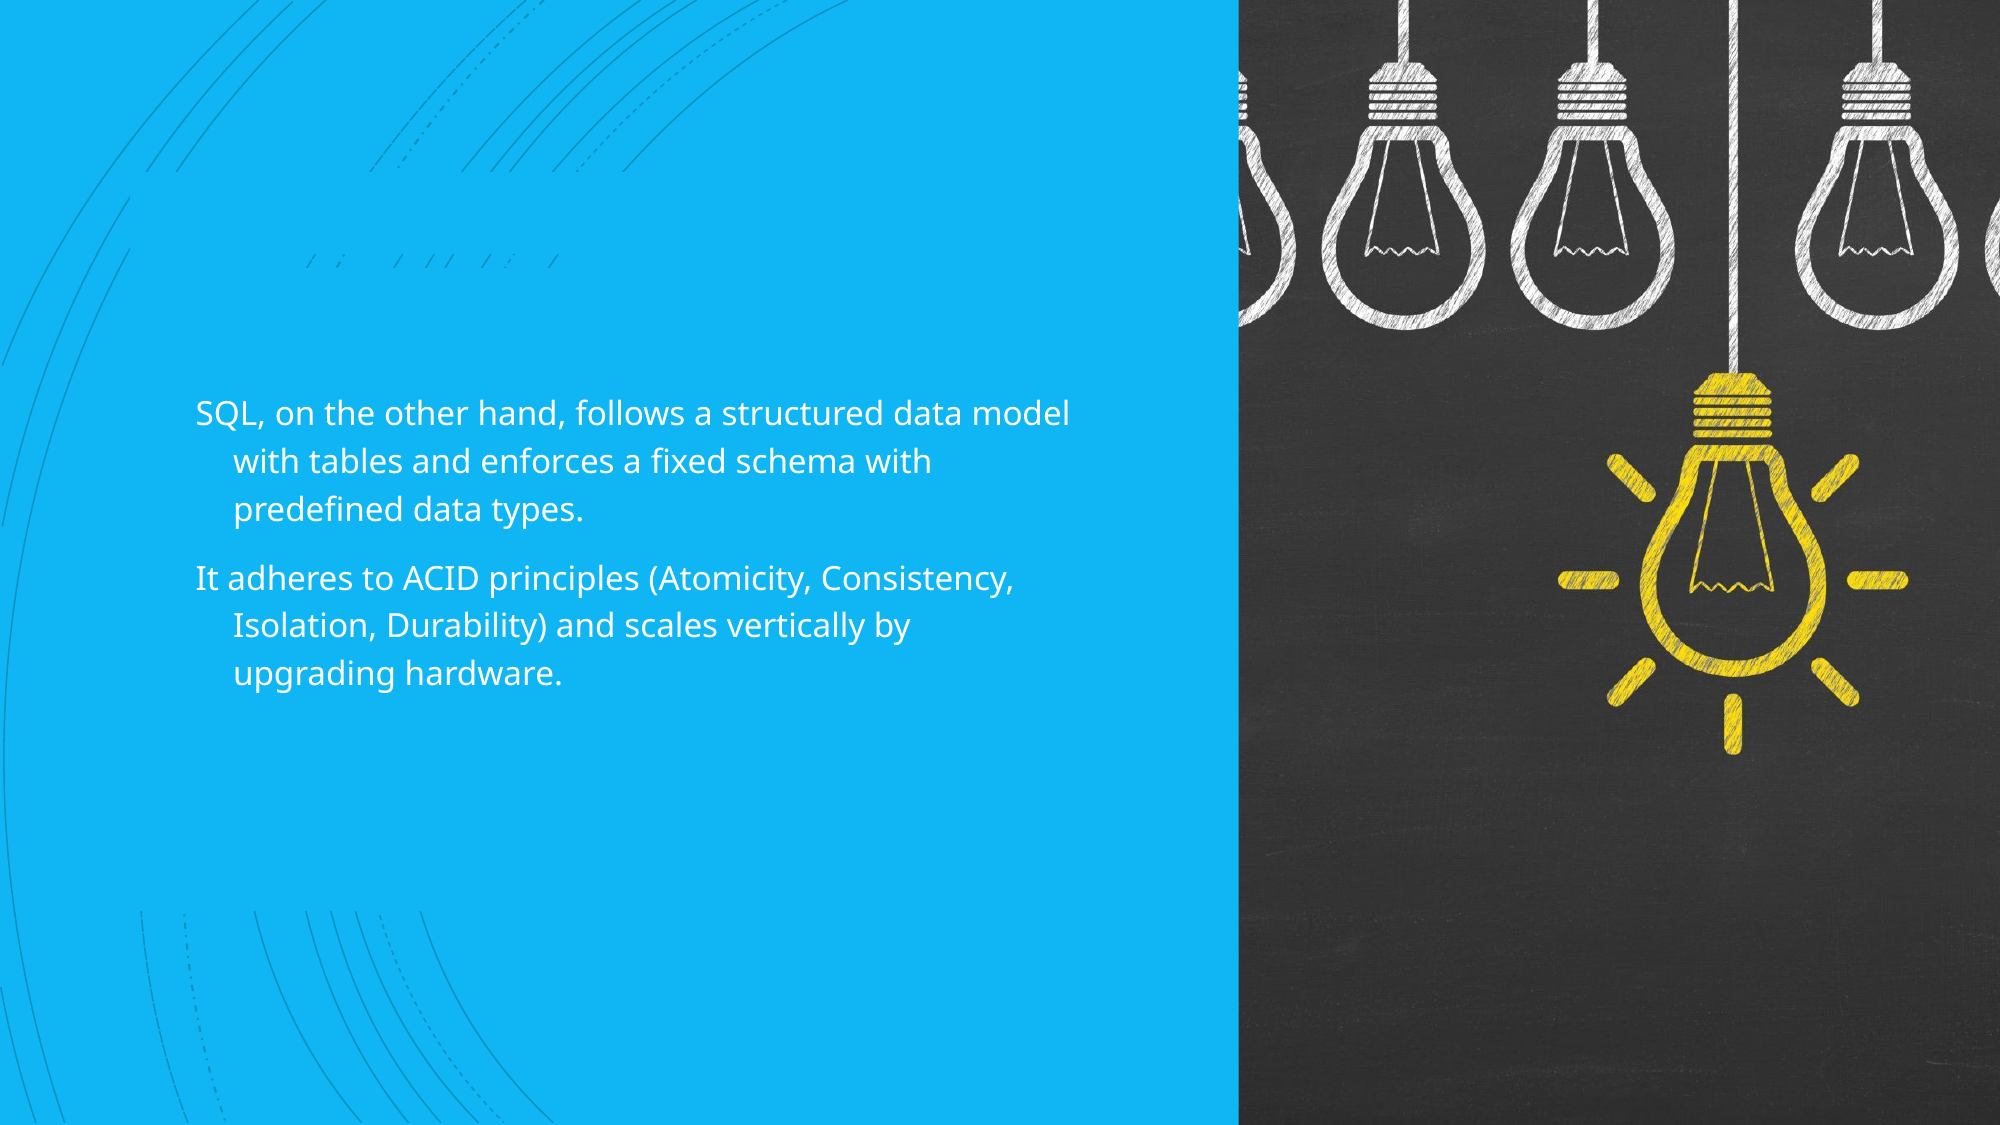

# SQL, on the other hand, follows a structured data model with tables and enforces a fixed schema with predefined data types.
It adheres to ACID principles (Atomicity, Consistency, Isolation, Durability) and scales vertically by upgrading hardware.